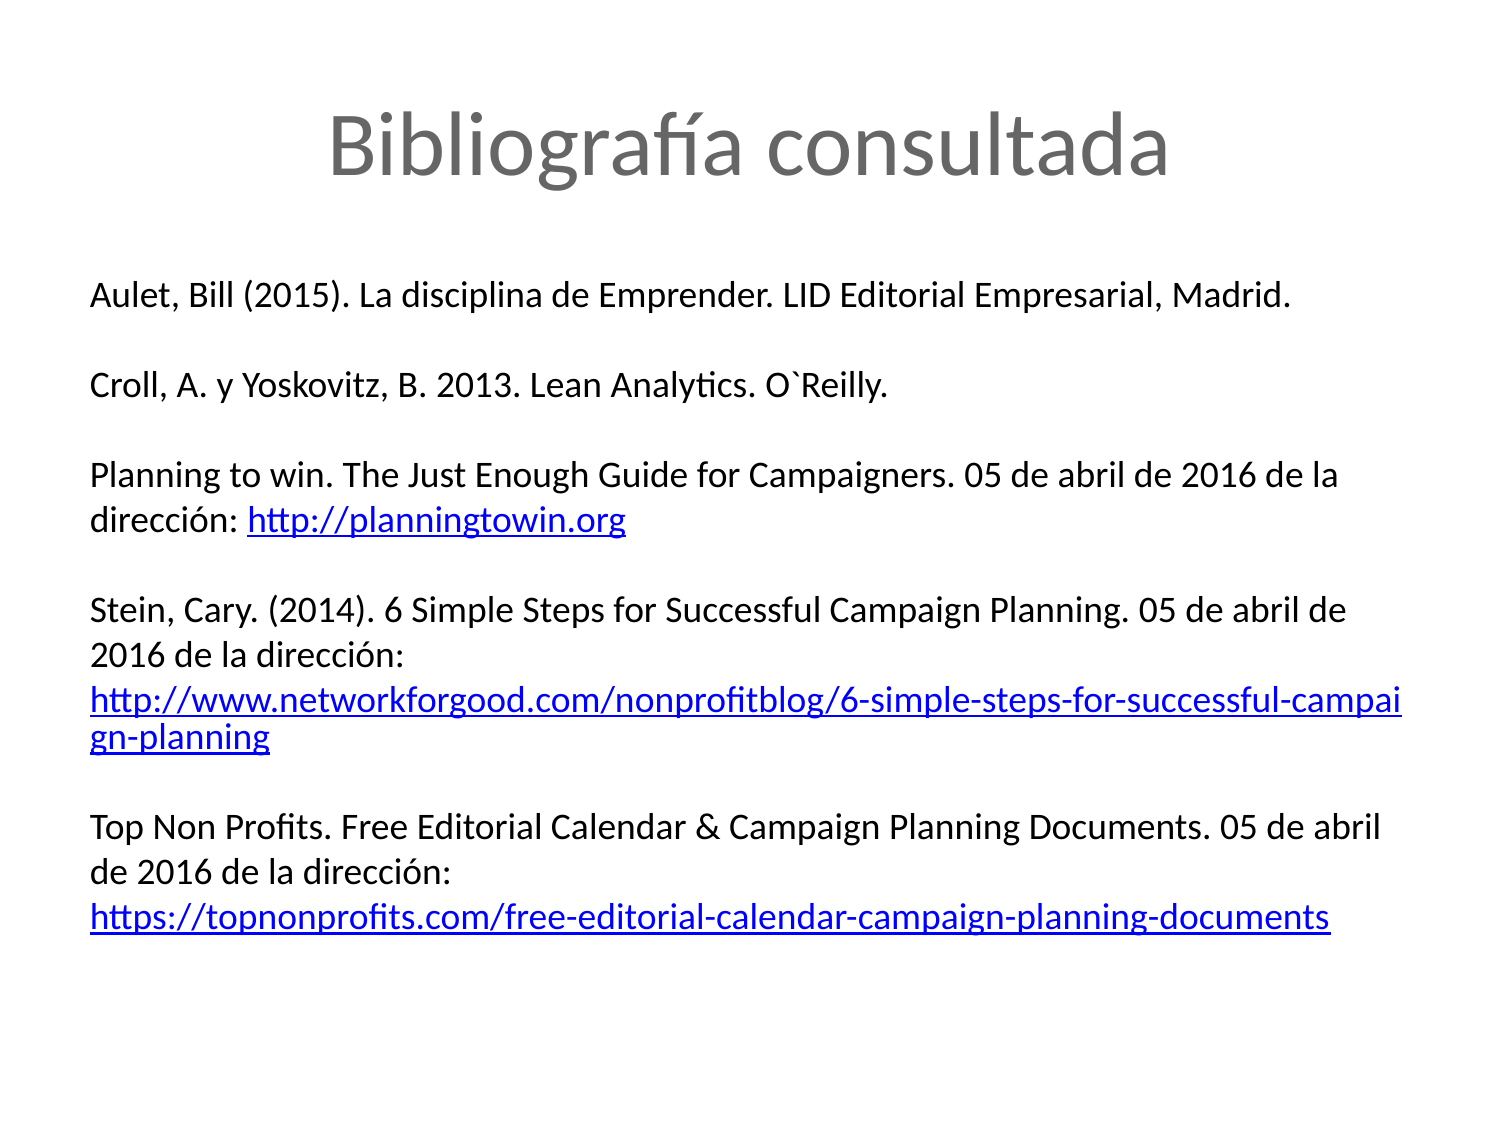

Bibliografía consultada
Aulet, Bill (2015). La disciplina de Emprender. LID Editorial Empresarial, Madrid.
Croll, A. y Yoskovitz, B. 2013. Lean Analytics. O`Reilly.
Planning to win. The Just Enough Guide for Campaigners. 05 de abril de 2016 de la dirección: http://planningtowin.org
Stein, Cary. (2014). 6 Simple Steps for Successful Campaign Planning. 05 de abril de 2016 de la dirección: http://www.networkforgood.com/nonprofitblog/6-simple-steps-for-successful-campaign-planning
Top Non Profits. Free Editorial Calendar & Campaign Planning Documents. 05 de abril de 2016 de la dirección: https://topnonprofits.com/free-editorial-calendar-campaign-planning-documents